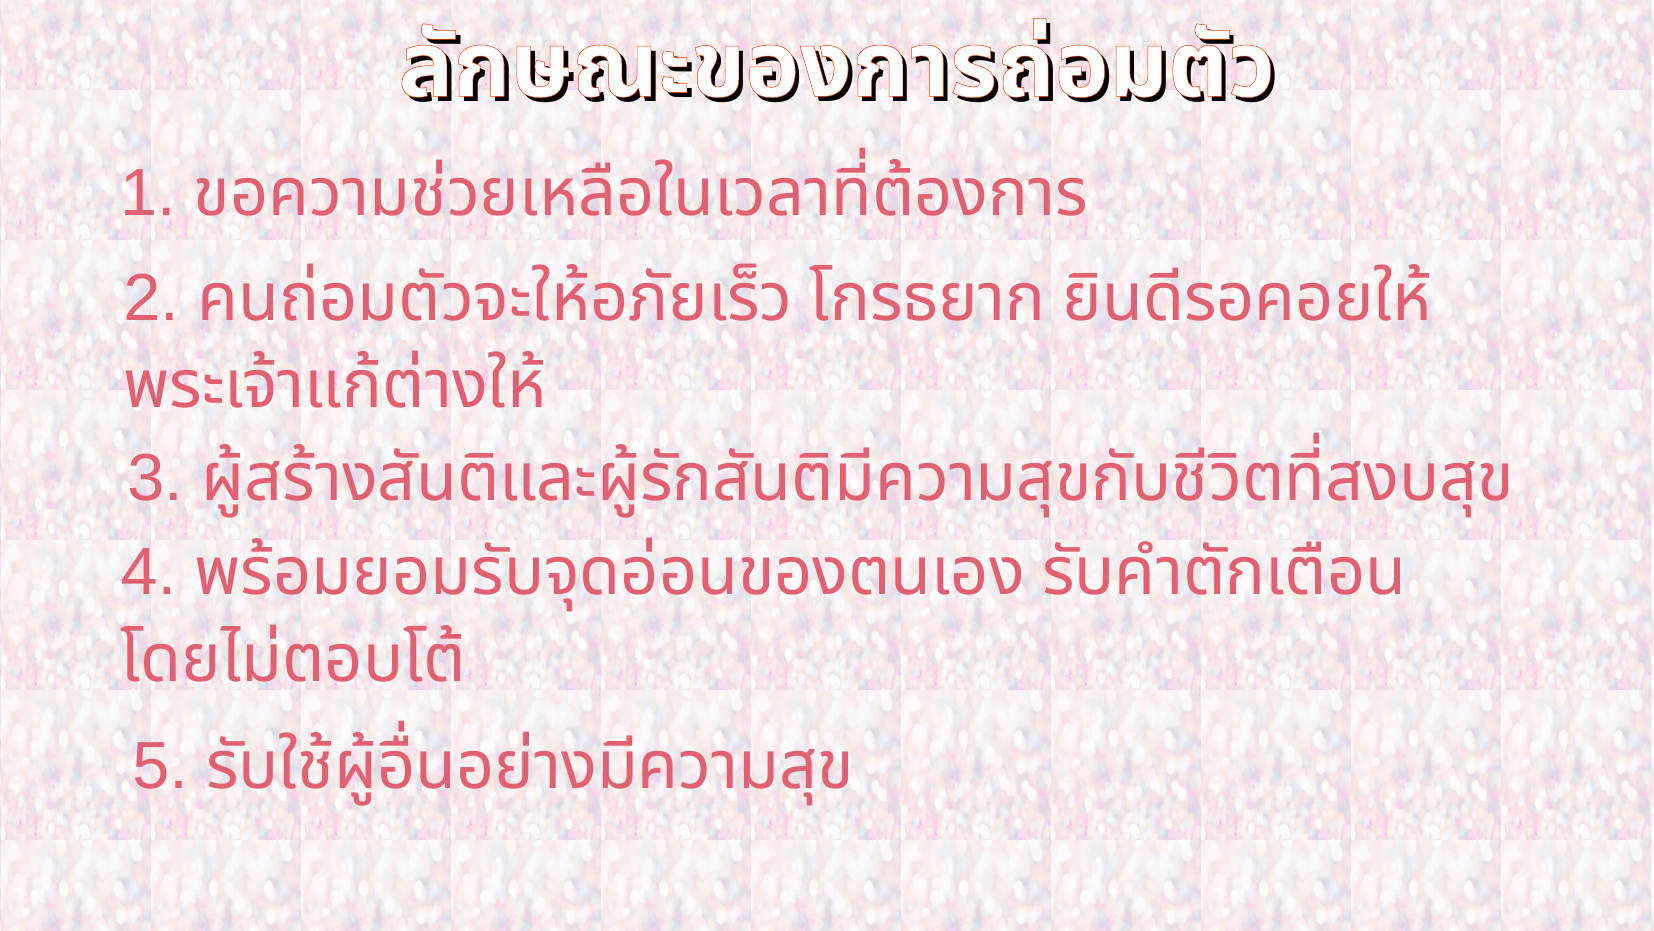

ลักษณะของการถ่อมตัว
1. ขอความช่วยเหลือในเวลาที่ต้องการ
2. คนถ่อมตัวจะให้อภัยเร็ว โกรธยาก ยินดีรอคอยให้พระเจ้าแก้ต่างให้
3. ผู้สร้างสันติและผู้รักสันติมีความสุขกับชีวิตที่สงบสุข
4. พร้อมยอมรับจุดอ่อนของตนเอง รับคำตักเตือน
โดยไม่ตอบโต้
5. รับใช้ผู้อื่นอย่างมีความสุข